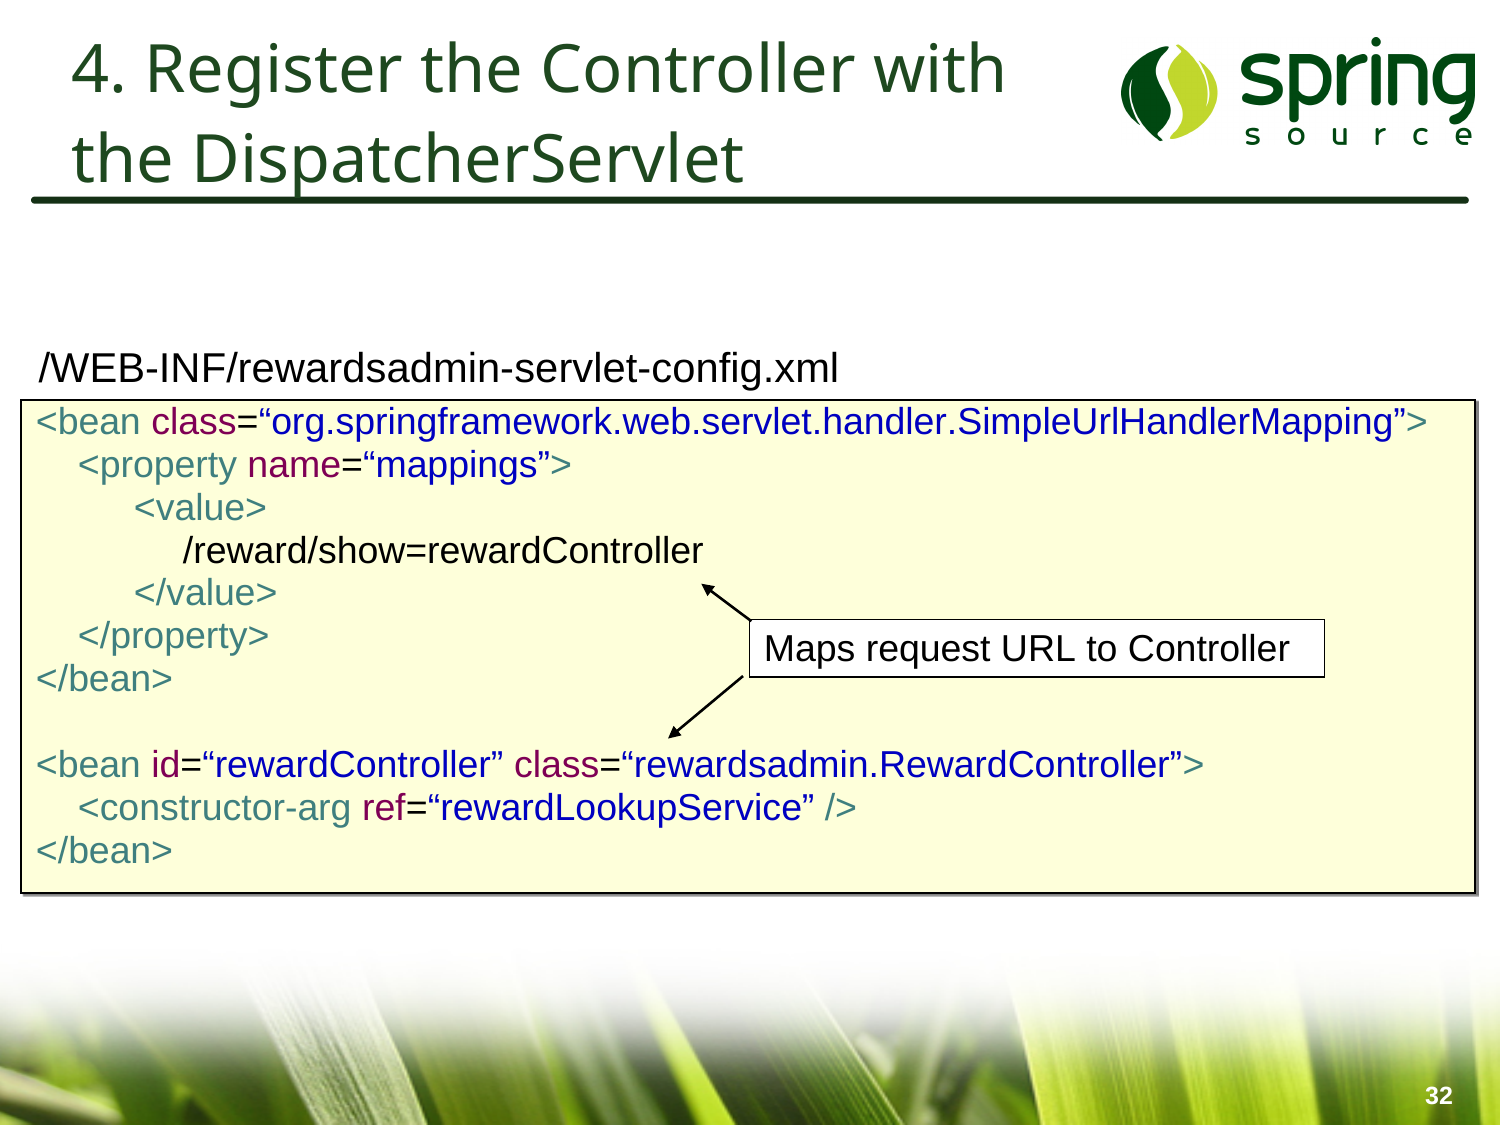

# 4. Register the Controller with the DispatcherServlet
/WEB-INF/rewardsadmin-servlet-config.xml
<bean class=“org.springframework.web.servlet.handler.SimpleUrlHandlerMapping”>
 <property name=“mappings”>
	 <value>
 /reward/show=rewardController
	 </value>
 </property>
</bean>
<bean id=“rewardController” class=“rewardsadmin.RewardController”>
 <constructor-arg ref=“rewardLookupService” />
</bean>
Maps request URL to Controller